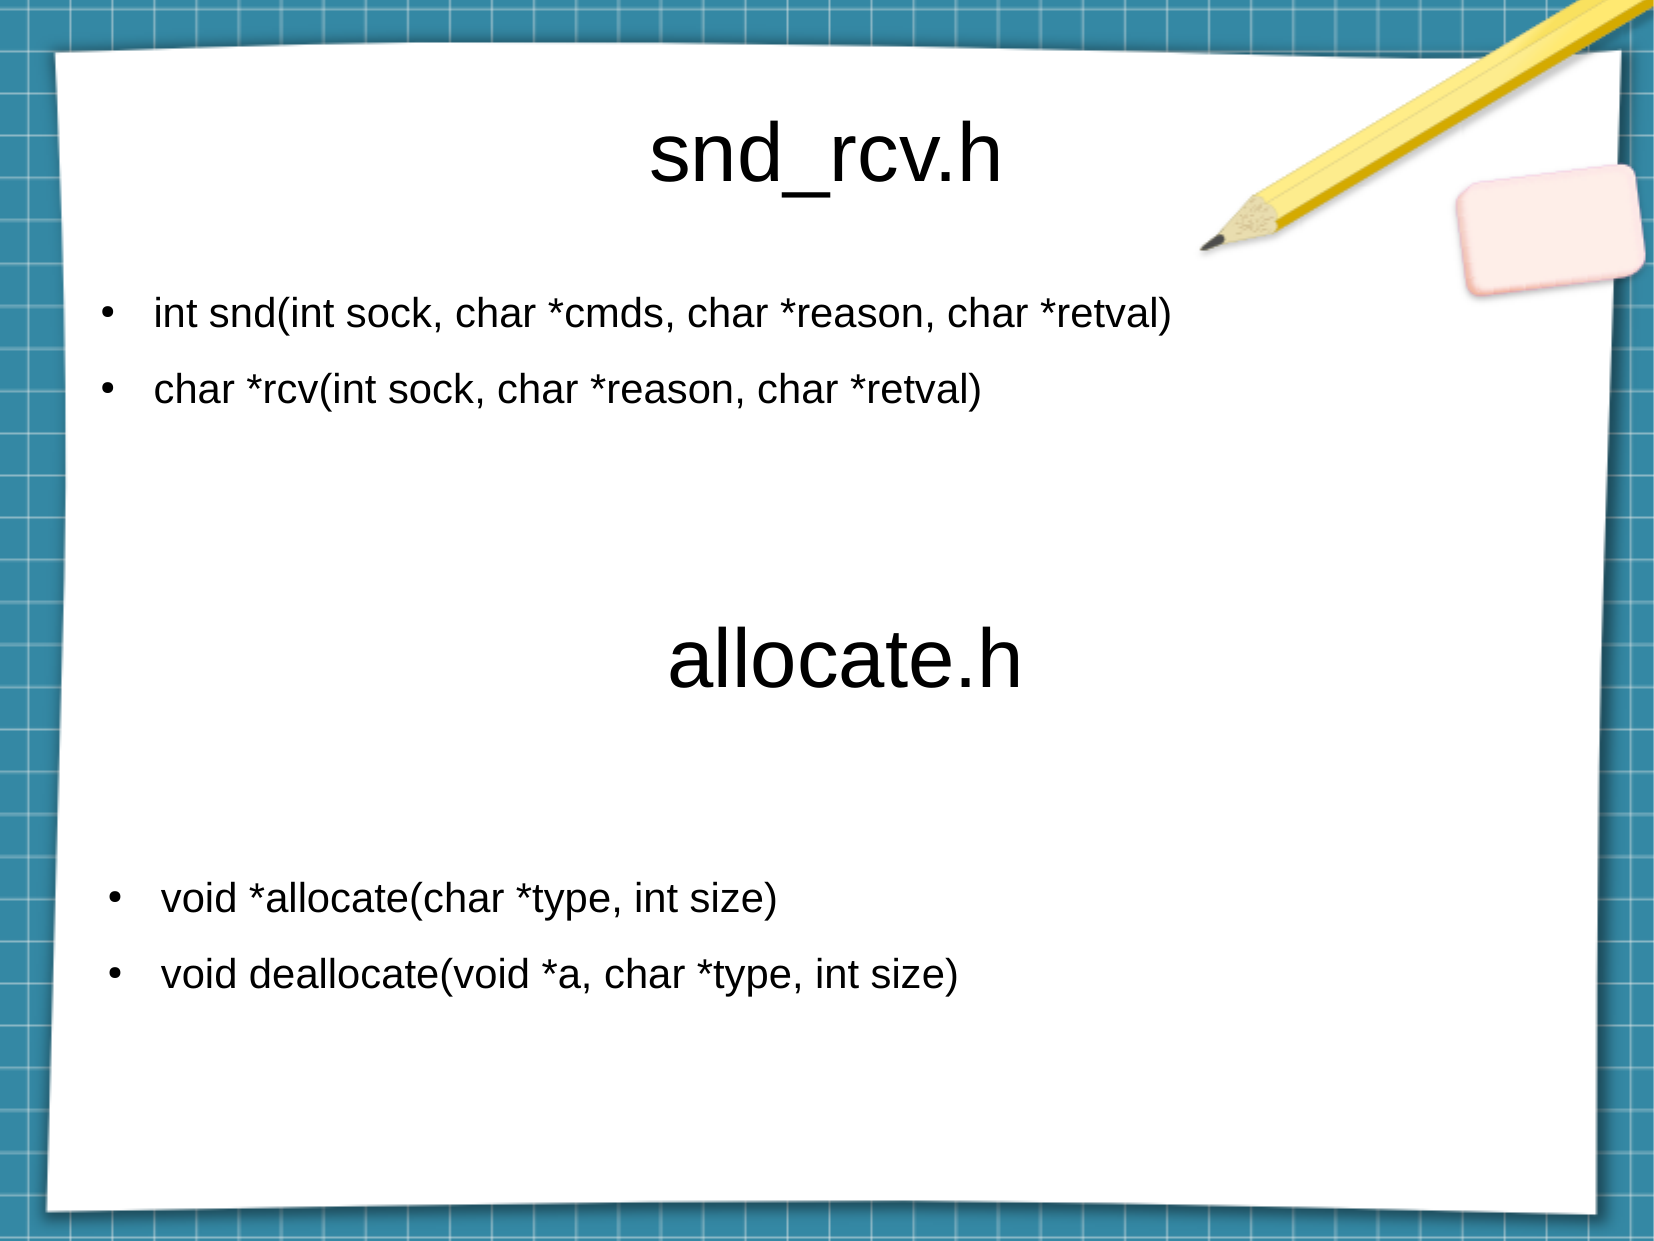

# snd_rcv.h
int snd(int sock, char *cmds, char *reason, char *retval)
char *rcv(int sock, char *reason, char *retval)
allocate.h
void *allocate(char *type, int size)
void deallocate(void *a, char *type, int size)